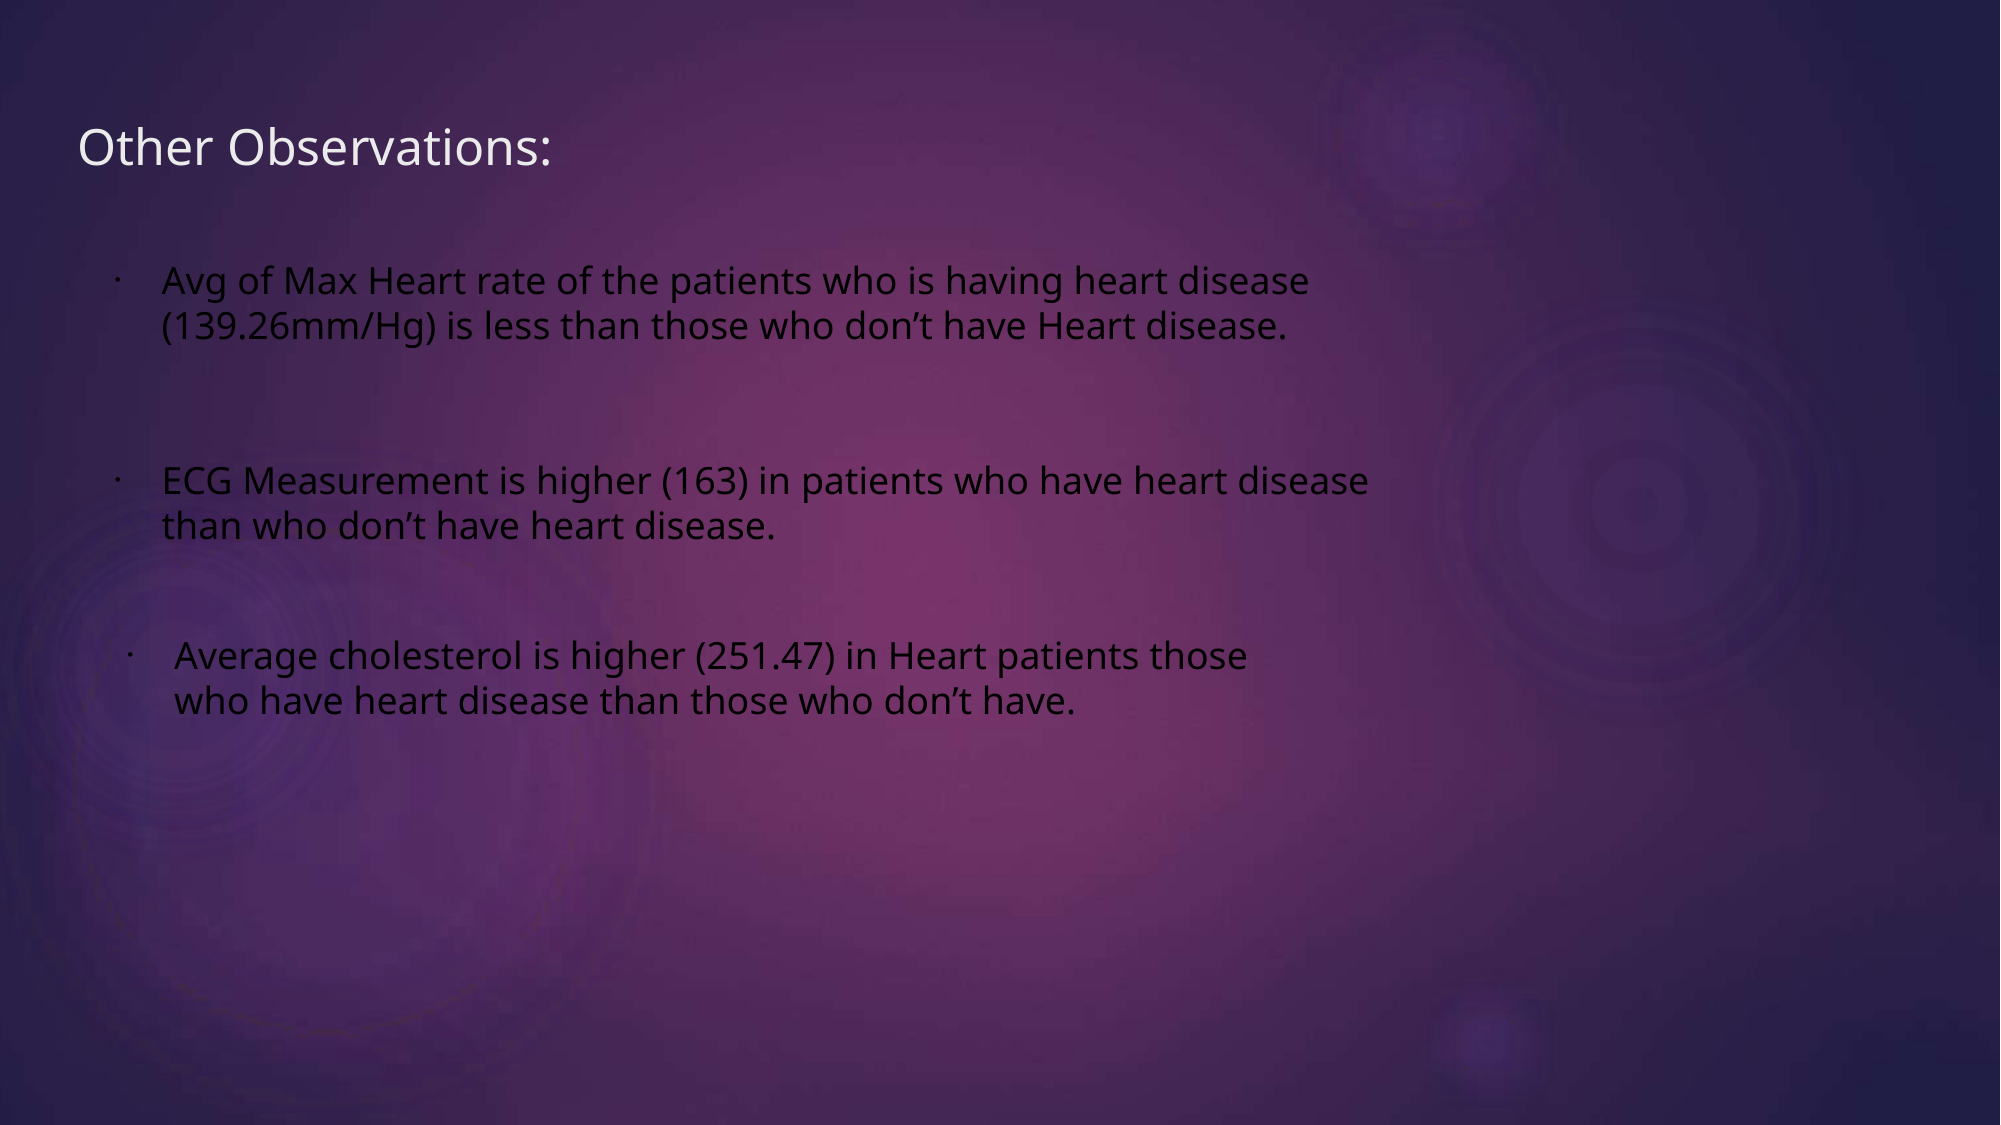

# Other Observations:
Avg of Max Heart rate of the patients who is having heart disease (139.26mm/Hg) is less than those who don’t have Heart disease.
ECG Measurement is higher (163) in patients who have heart disease than who don’t have heart disease.
Average cholesterol is higher (251.47) in Heart patients those who have heart disease than those who don’t have.